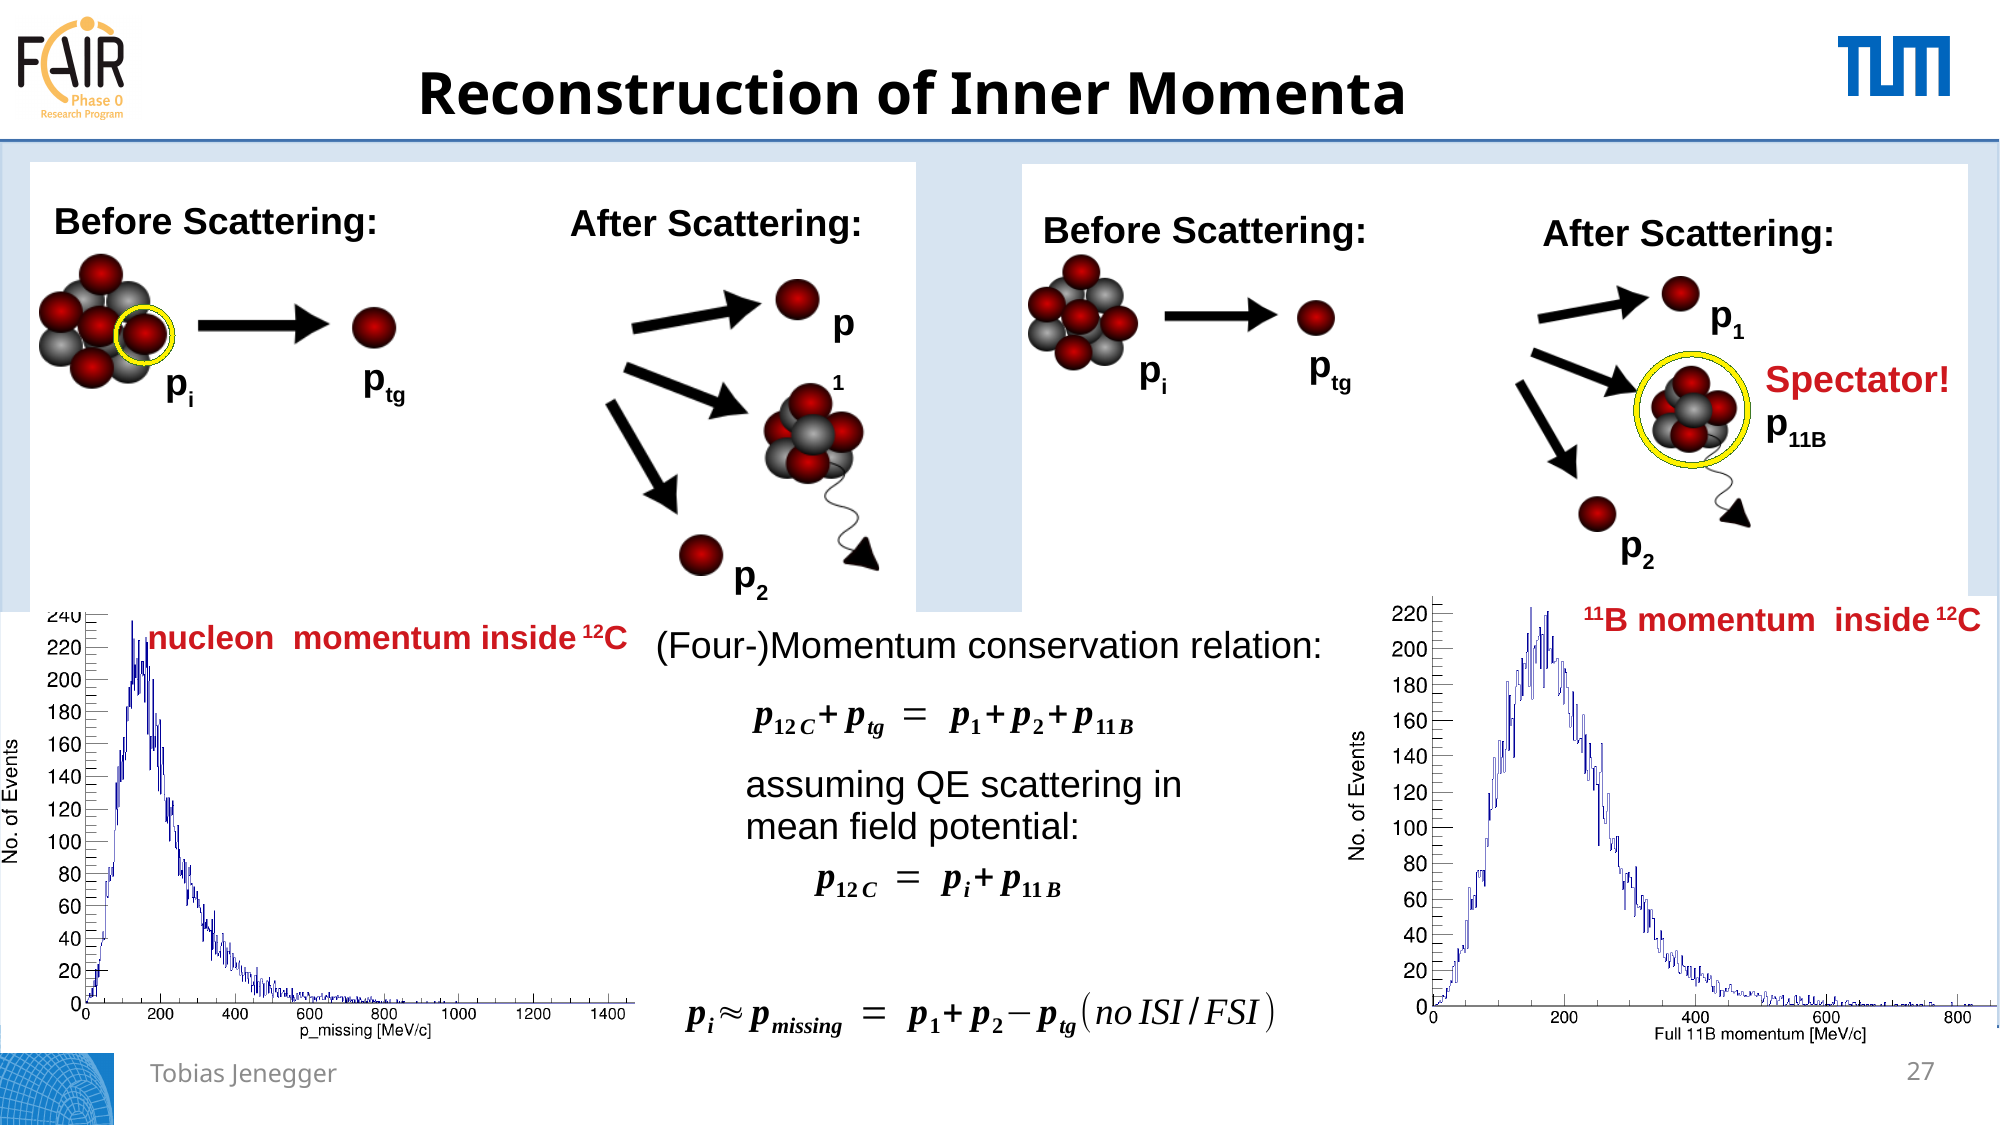

Reconstruction of Inner Momenta
Before Scattering:
p1
ptg
pi
p2
After Scattering:
Before Scattering:
After Scattering:
p1
ptg
pi
Spectator!
p11B
p2
11B momentum inside 12C
nucleon momentum inside 12C
(Four-)Momentum conservation relation:
assuming QE scattering in mean field potential:
27